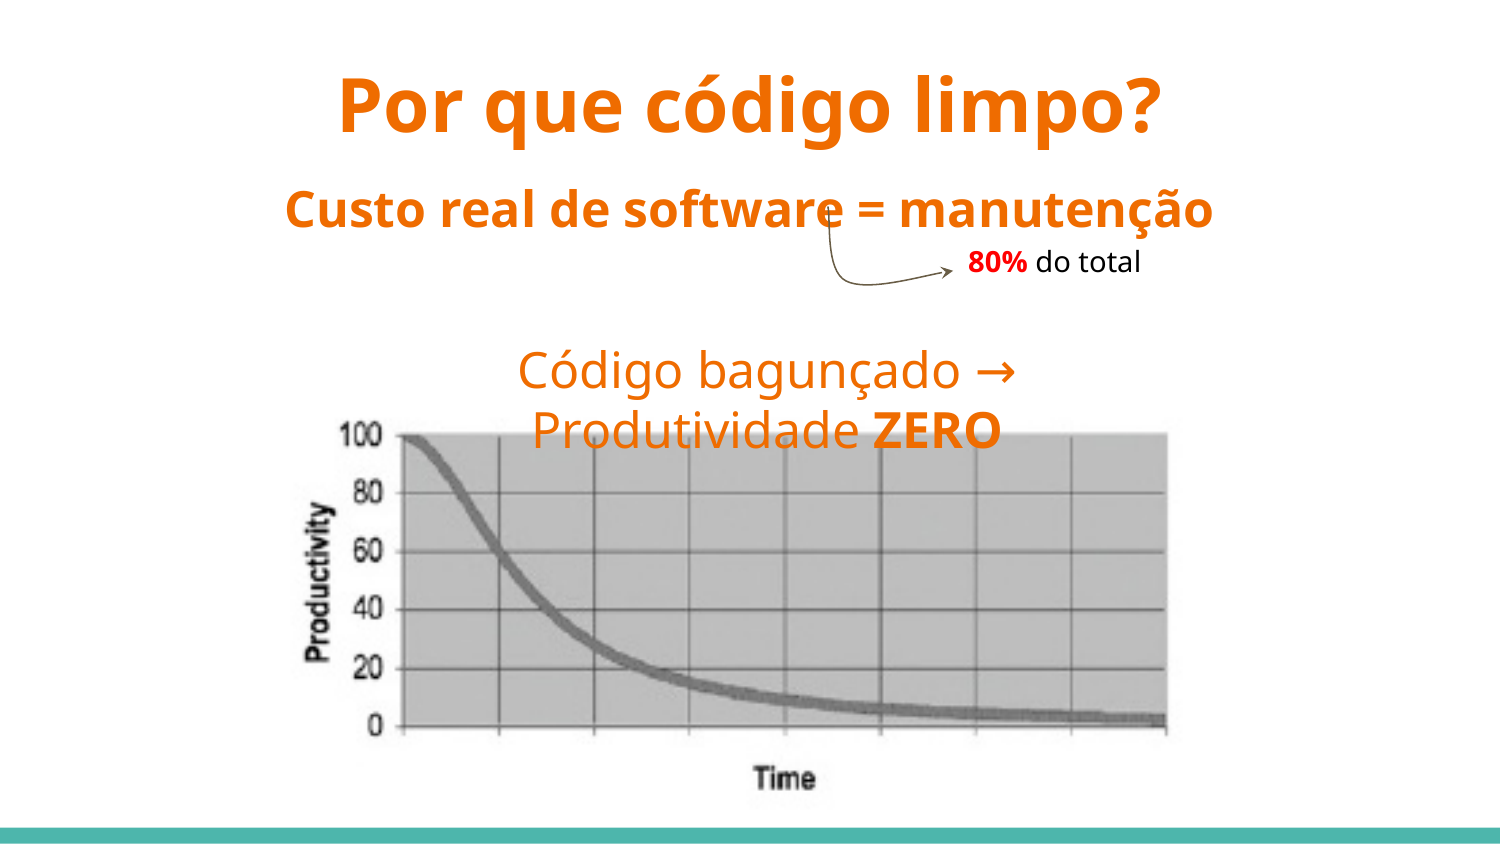

# Por que código limpo? Custo real de software = manutenção
80% do total
Código bagunçado → Produtividade ZERO